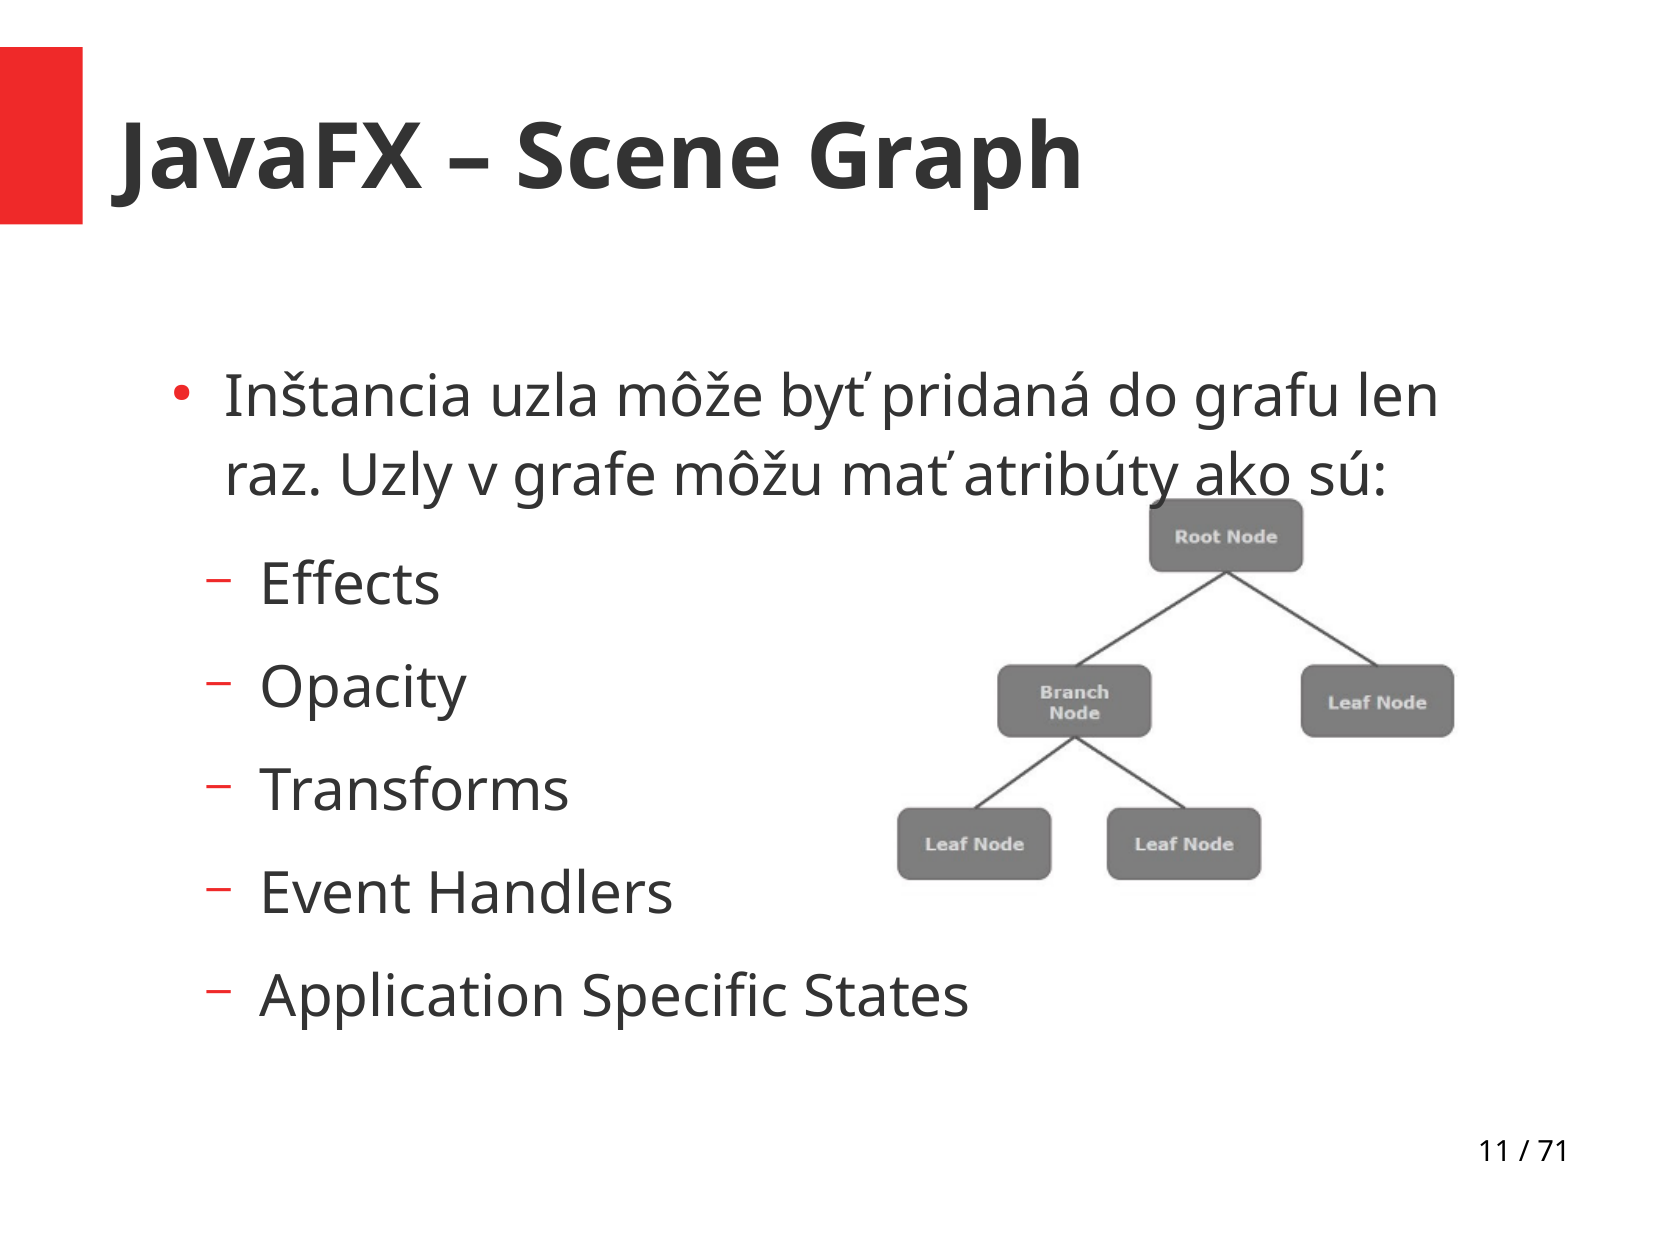

# JavaFX – Scene Graph
Inštancia uzla môže byť pridaná do grafu len raz. Uzly v grafe môžu mať atribúty ako sú:
Effects
Opacity
Transforms
Event Handlers
Application Specific States
11